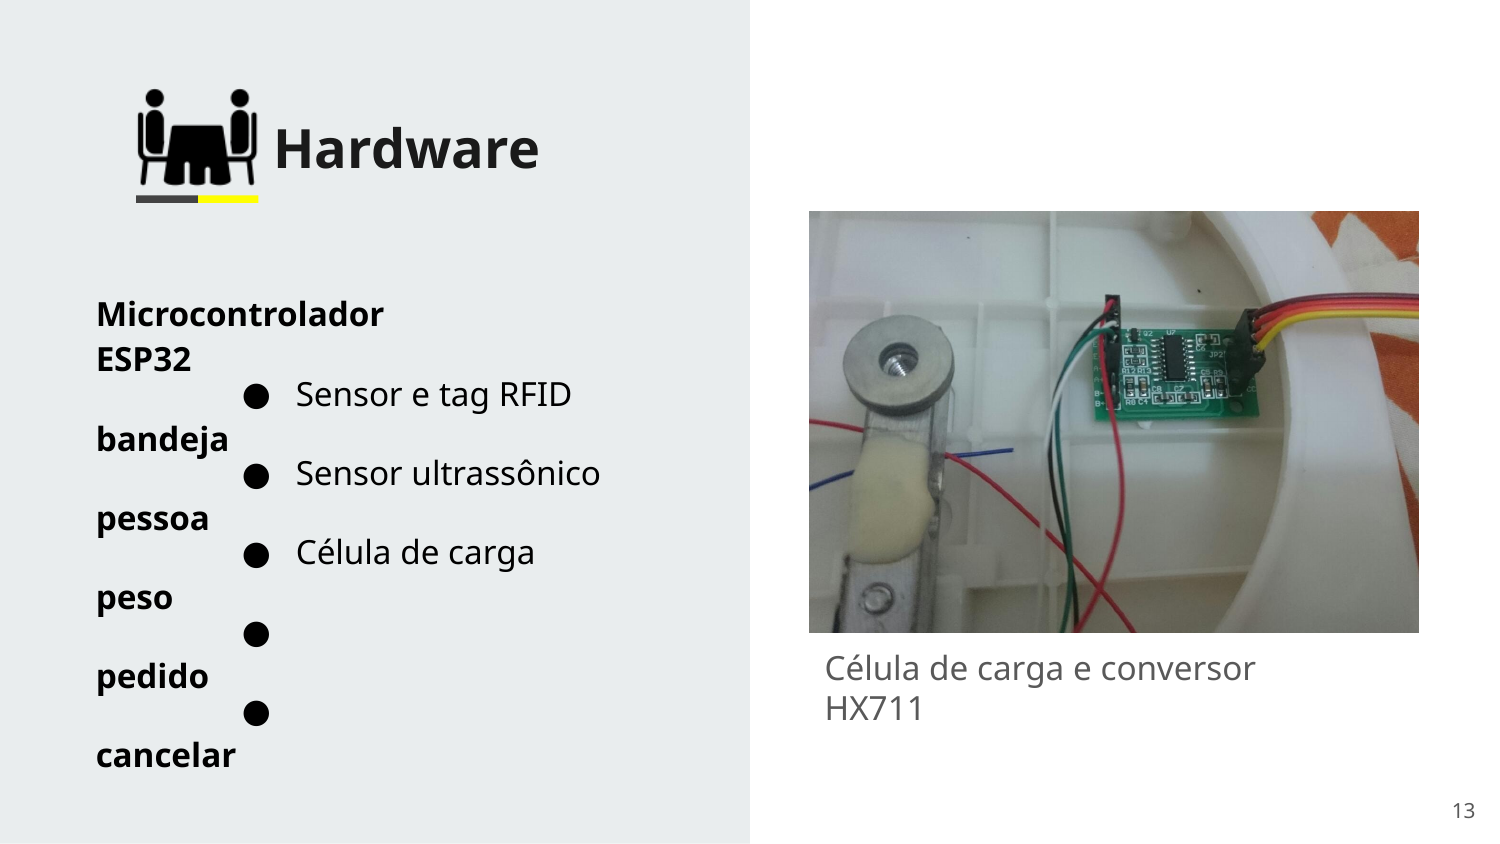

Hardware
Microcontrolador ESP32
bandeja
pessoa
peso
pedido
cancelar
# Sensor e tag RFID
Sensor ultrassônico
Célula de carga
Célula de carga e conversor HX711